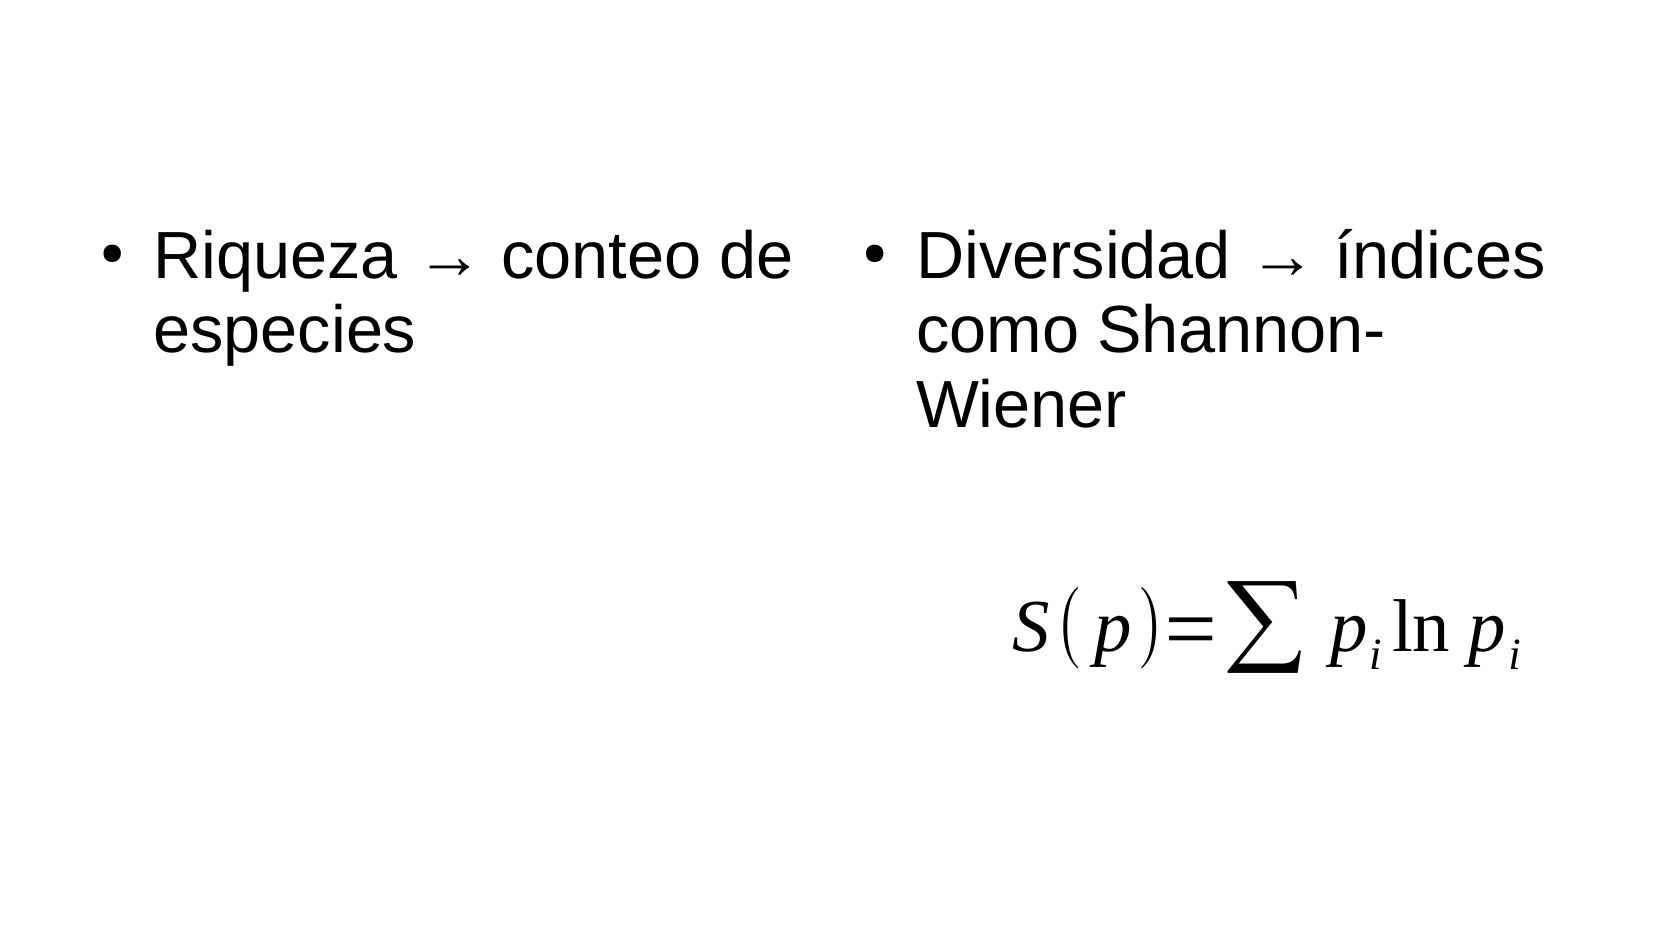

# Riqueza → conteo de especies
Diversidad → índices como Shannon-Wiener